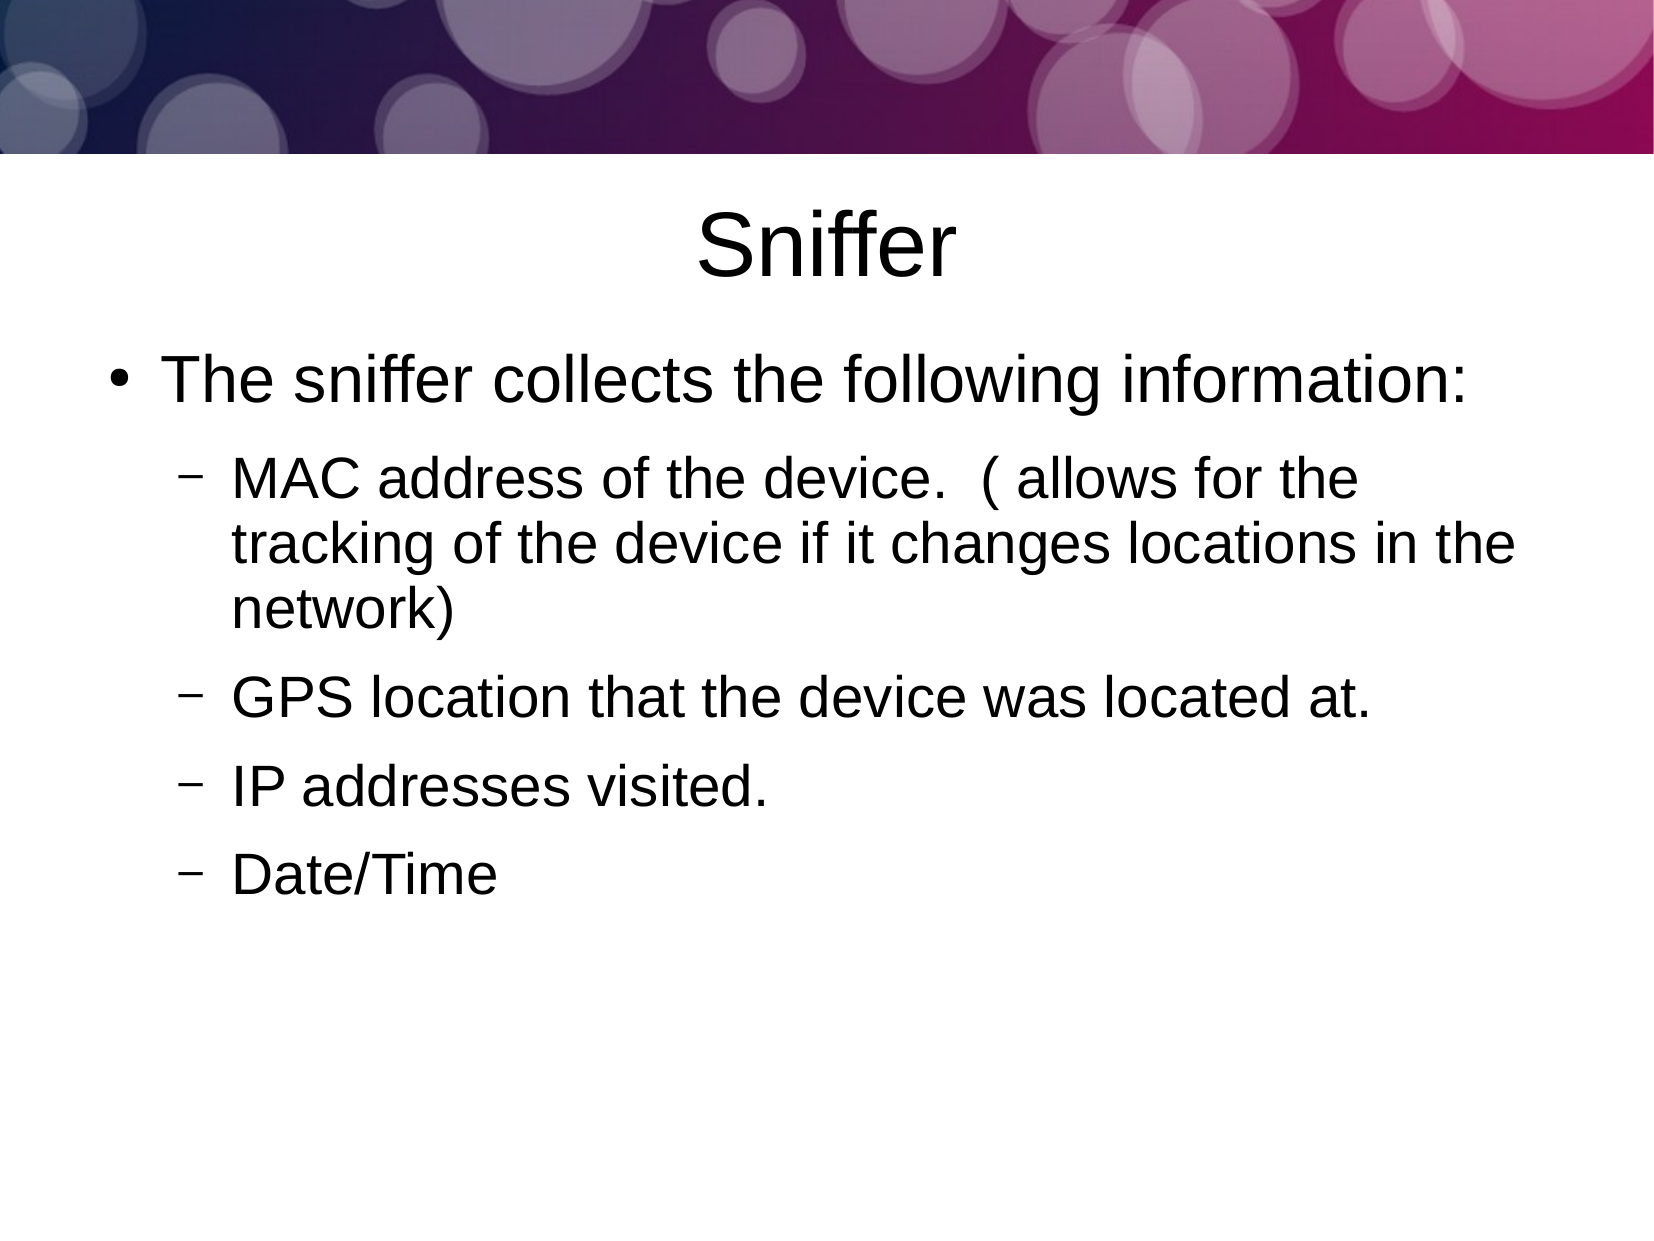

# Sniffer
The sniffer collects the following information:
MAC address of the device. ( allows for the tracking of the device if it changes locations in the network)
GPS location that the device was located at.
IP addresses visited.
Date/Time